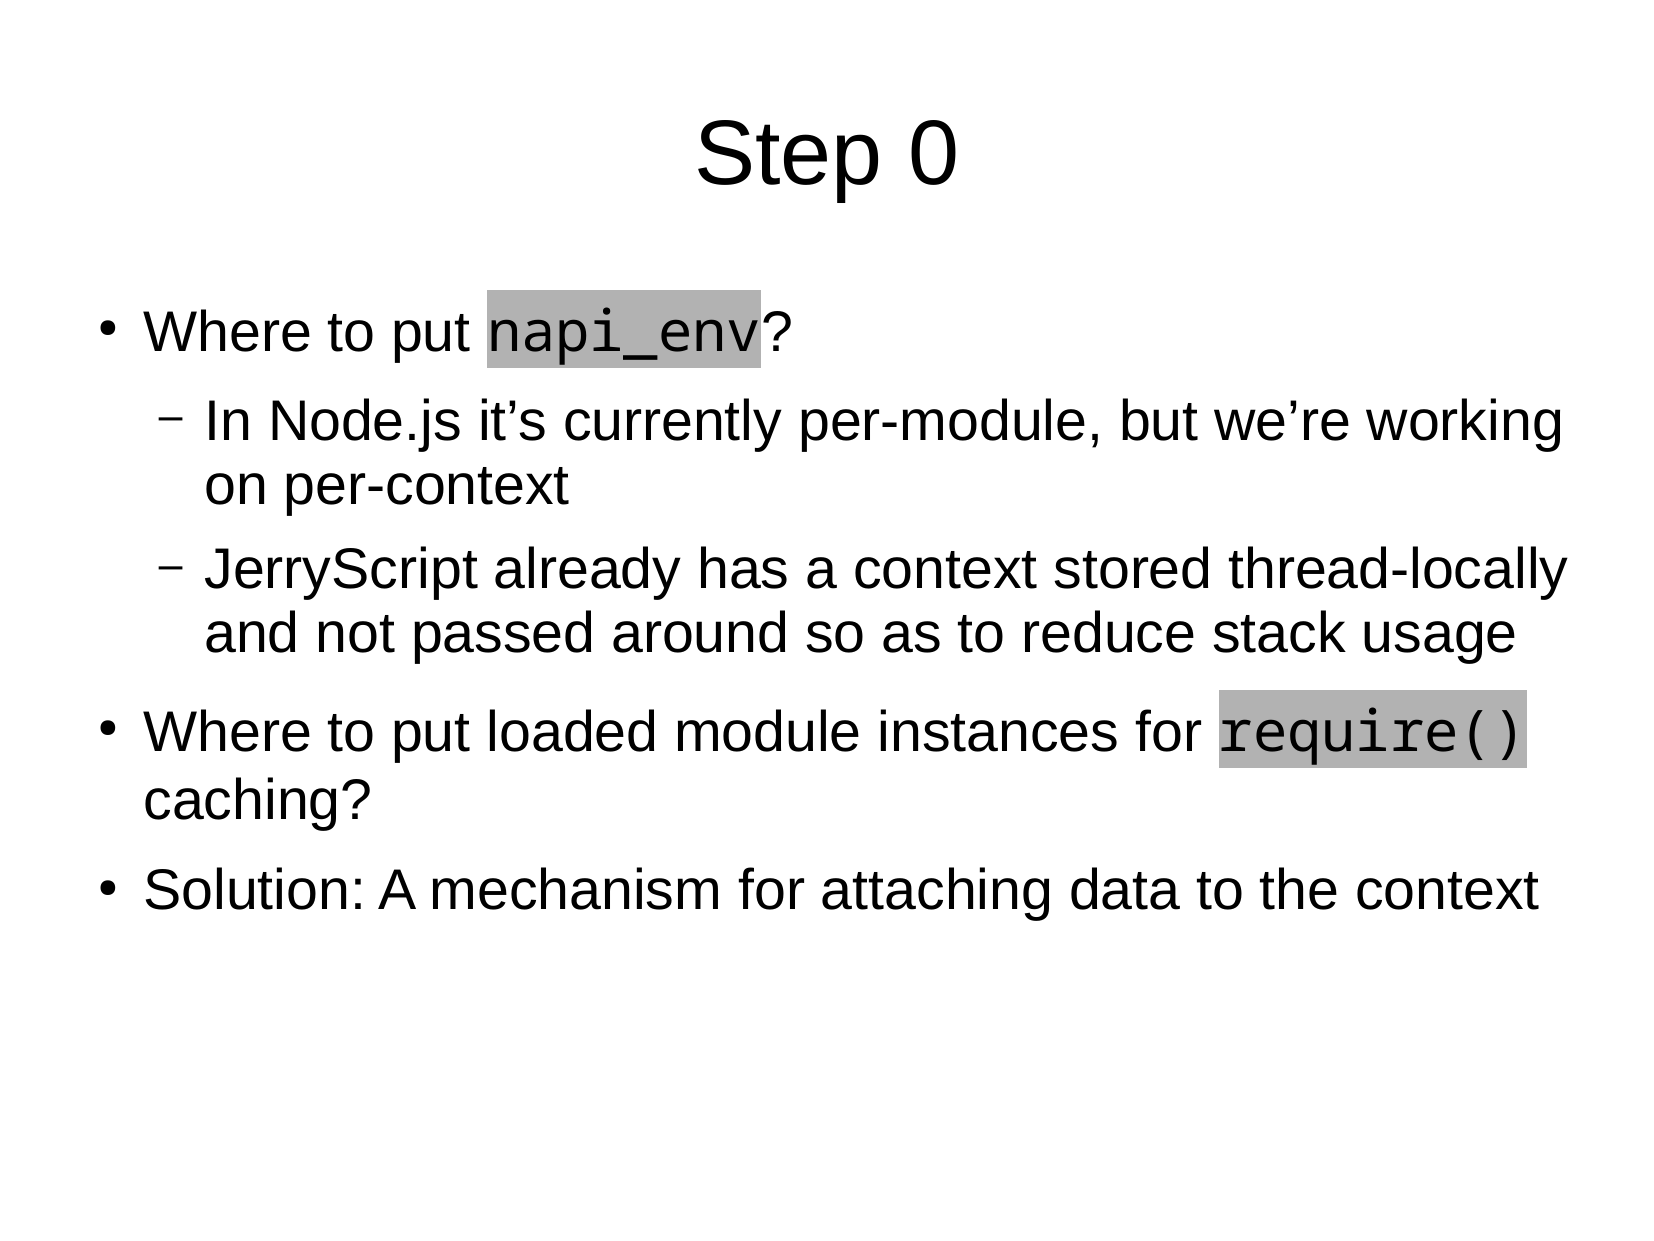

# Step 0
Where to put napi_env?
In Node.js it’s currently per-module, but we’re working on per-context
JerryScript already has a context stored thread-locally and not passed around so as to reduce stack usage
Where to put loaded module instances for require() caching?
Solution: A mechanism for attaching data to the context